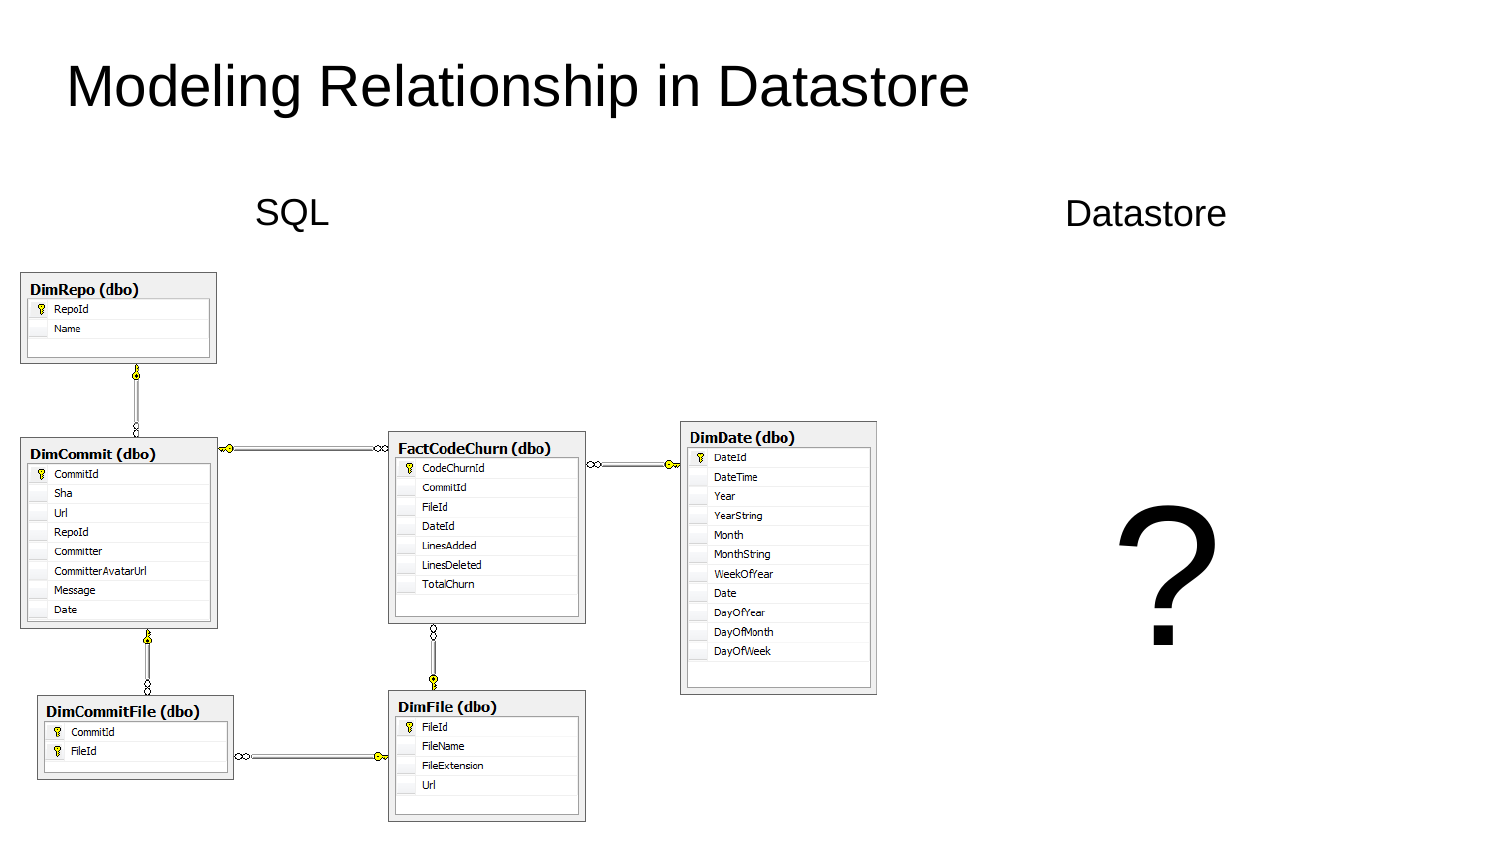

# Modeling Relationship in Datastore
SQL
Datastore
?